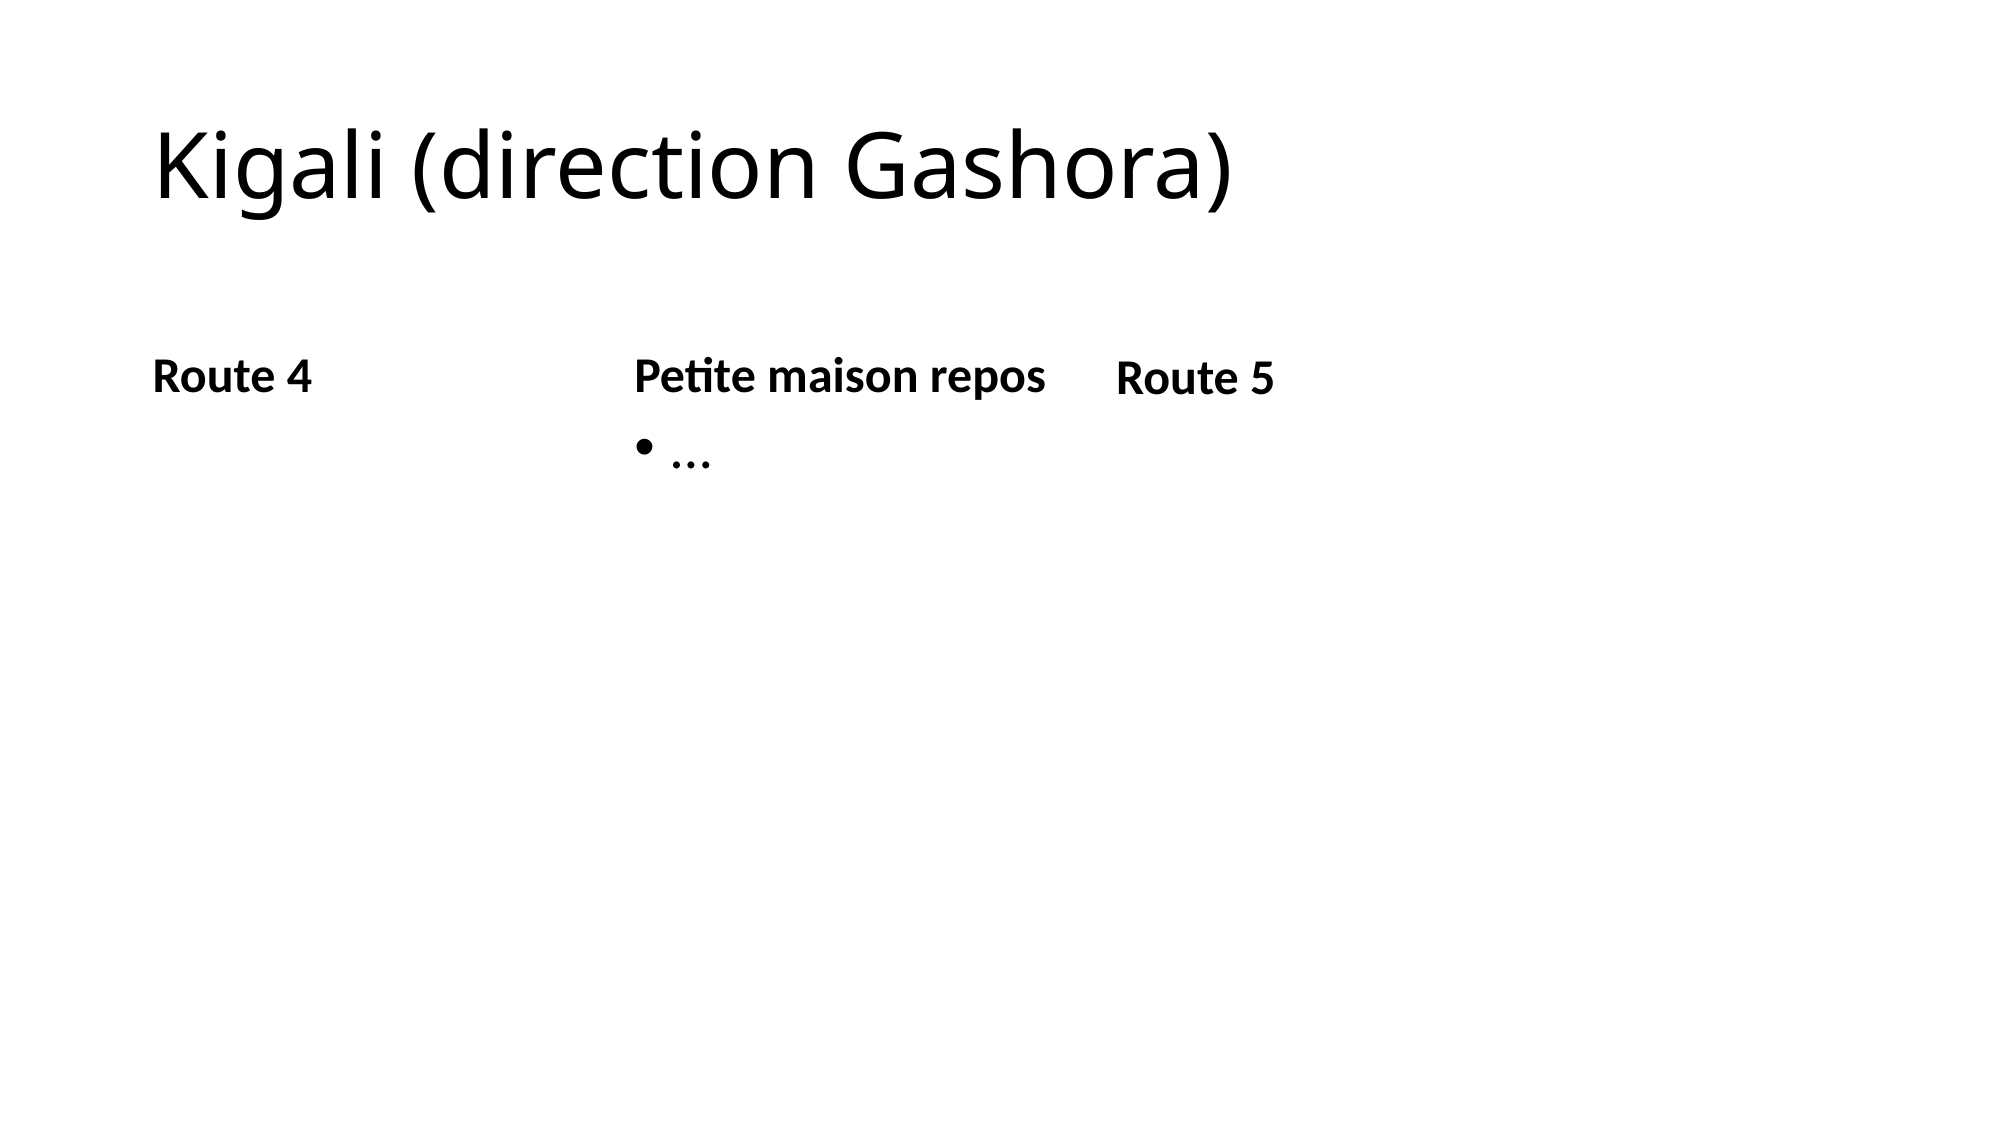

# Kigali (direction Gashora)
Route 4
Petite maison repos
Route 5
…